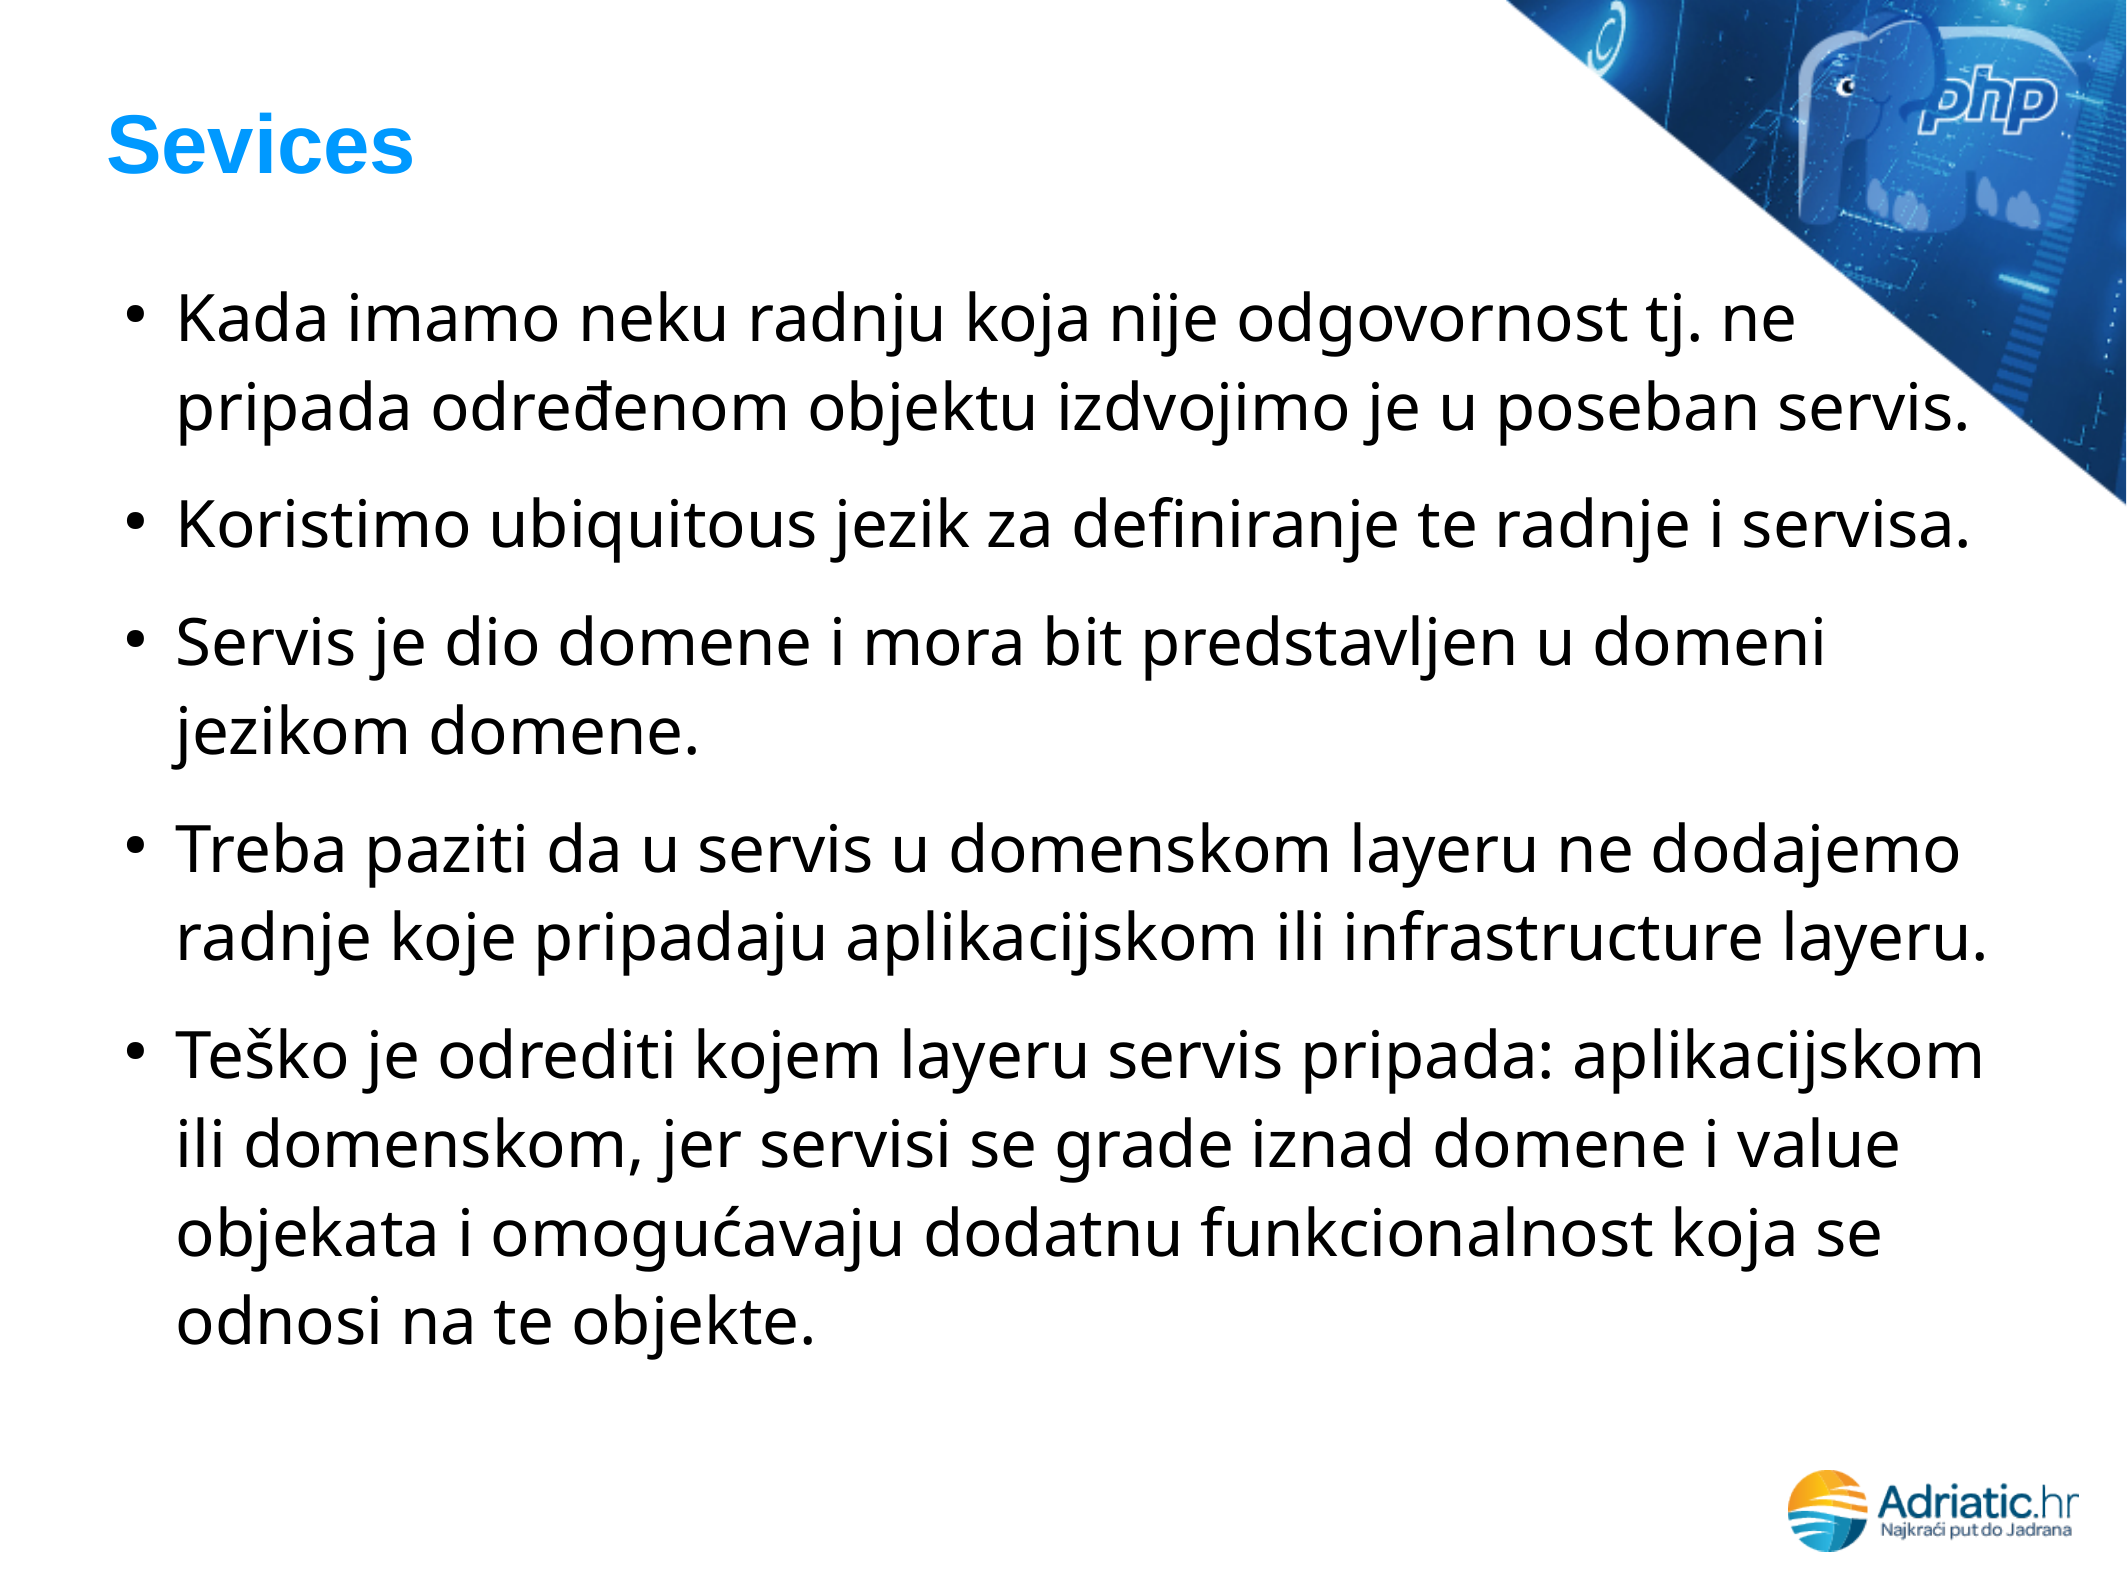

# Sevices
Kada imamo neku radnju koja nije odgovornost tj. ne pripada određenom objektu izdvojimo je u poseban servis.
Koristimo ubiquitous jezik za definiranje te radnje i servisa.
Servis je dio domene i mora bit predstavljen u domeni jezikom domene.
Treba paziti da u servis u domenskom layeru ne dodajemo radnje koje pripadaju aplikacijskom ili infrastructure layeru.
Teško je odrediti kojem layeru servis pripada: aplikacijskom ili domenskom, jer servisi se grade iznad domene i value objekata i omogućavaju dodatnu funkcionalnost koja se odnosi na te objekte.